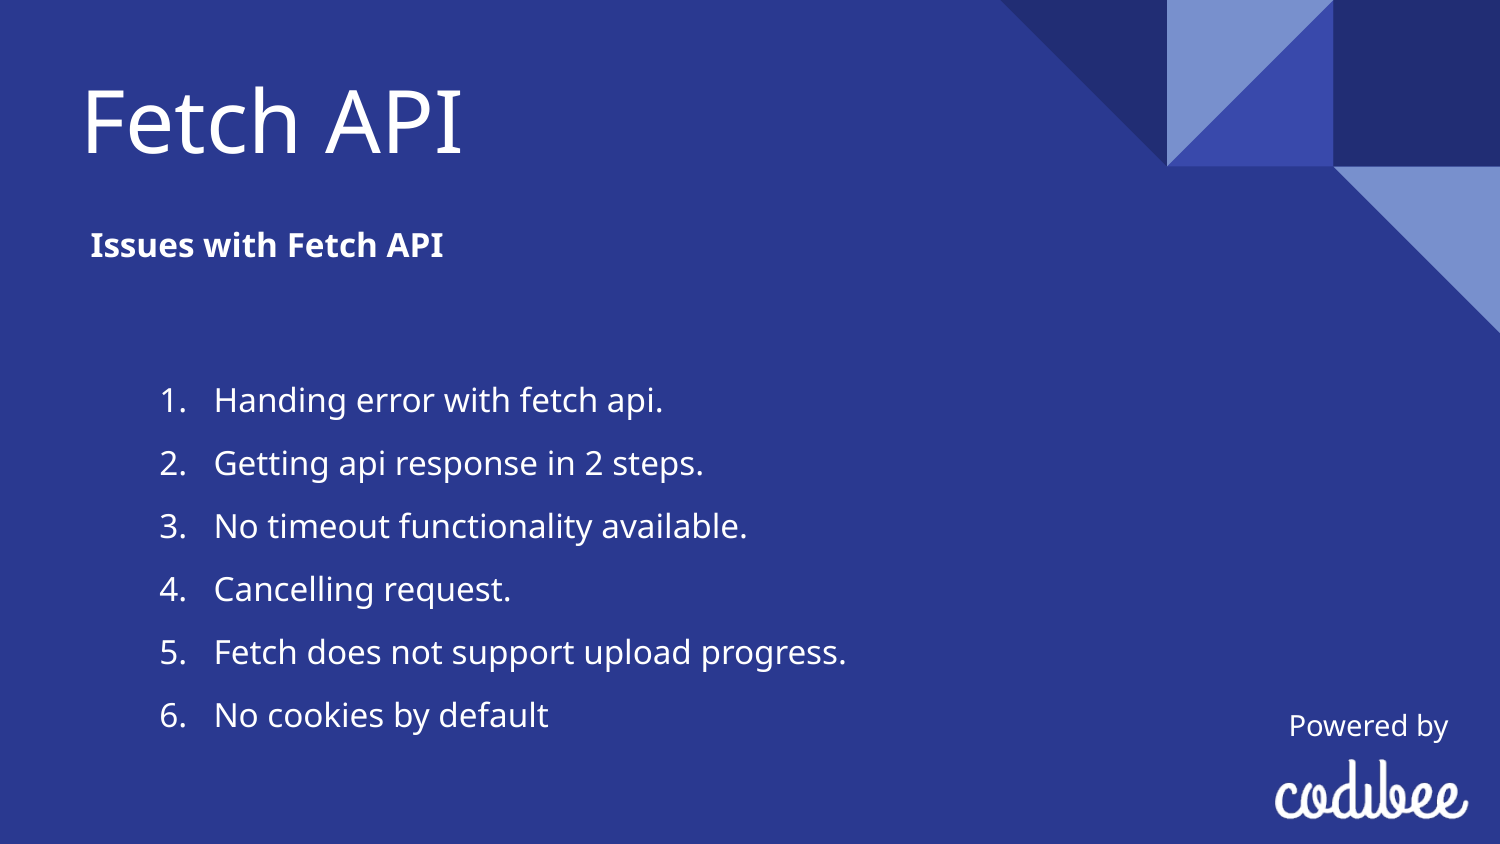

# Fetch API
Issues with Fetch API
Handing error with fetch api.
Getting api response in 2 steps.
No timeout functionality available.
Cancelling request.
Fetch does not support upload progress.
No cookies by default
Powered by